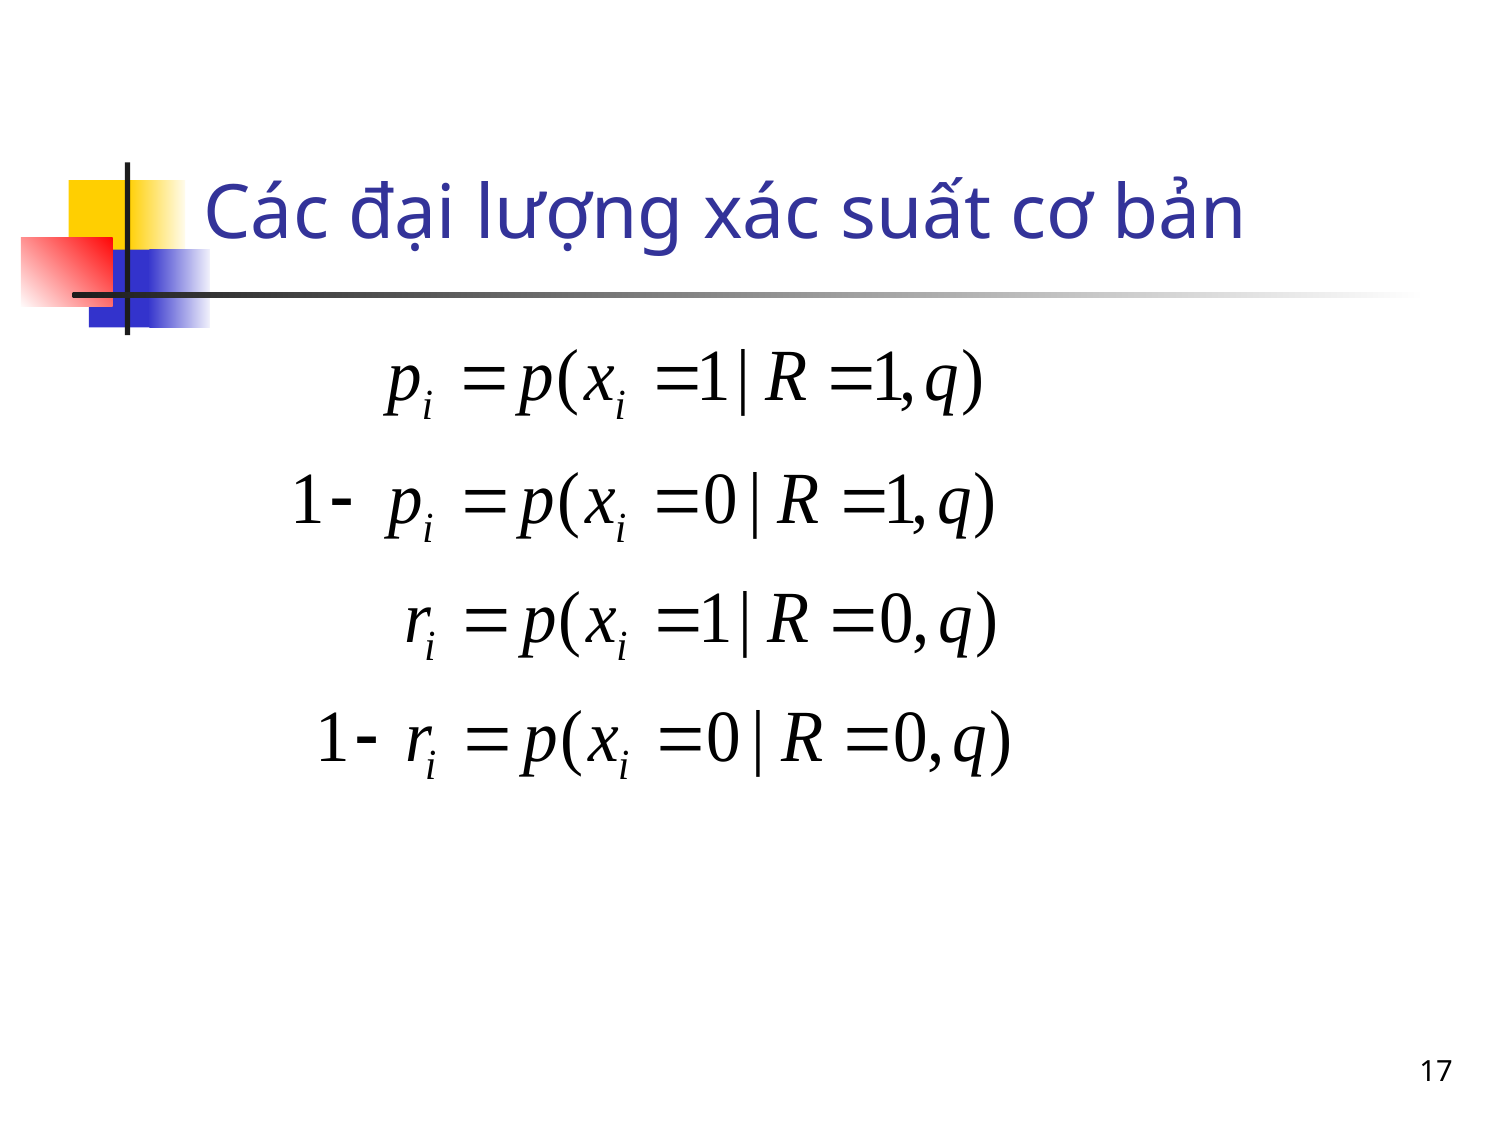

Các đại lượng xác suất cơ bản